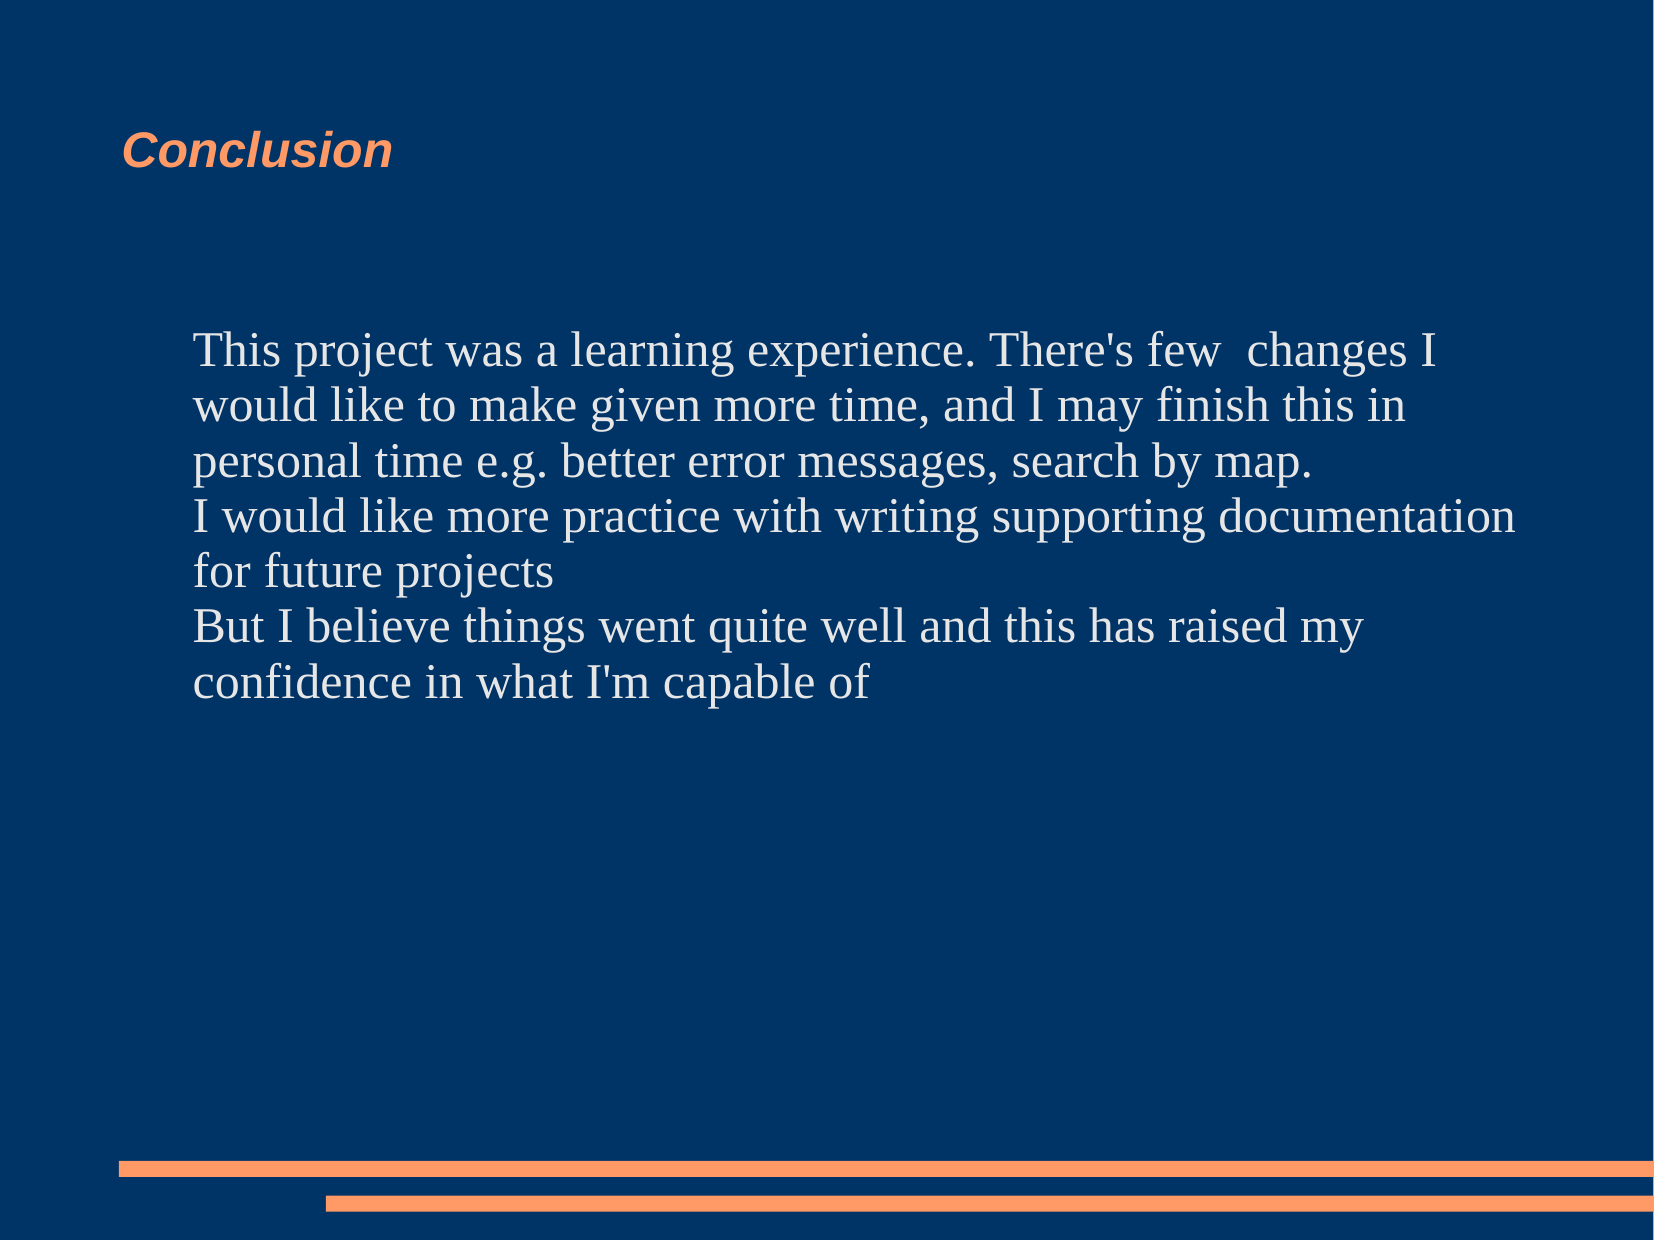

# Conclusion
This project was a learning experience. There's few changes I would like to make given more time, and I may finish this in personal time e.g. better error messages, search by map.
I would like more practice with writing supporting documentation for future projects
But I believe things went quite well and this has raised my confidence in what I'm capable of